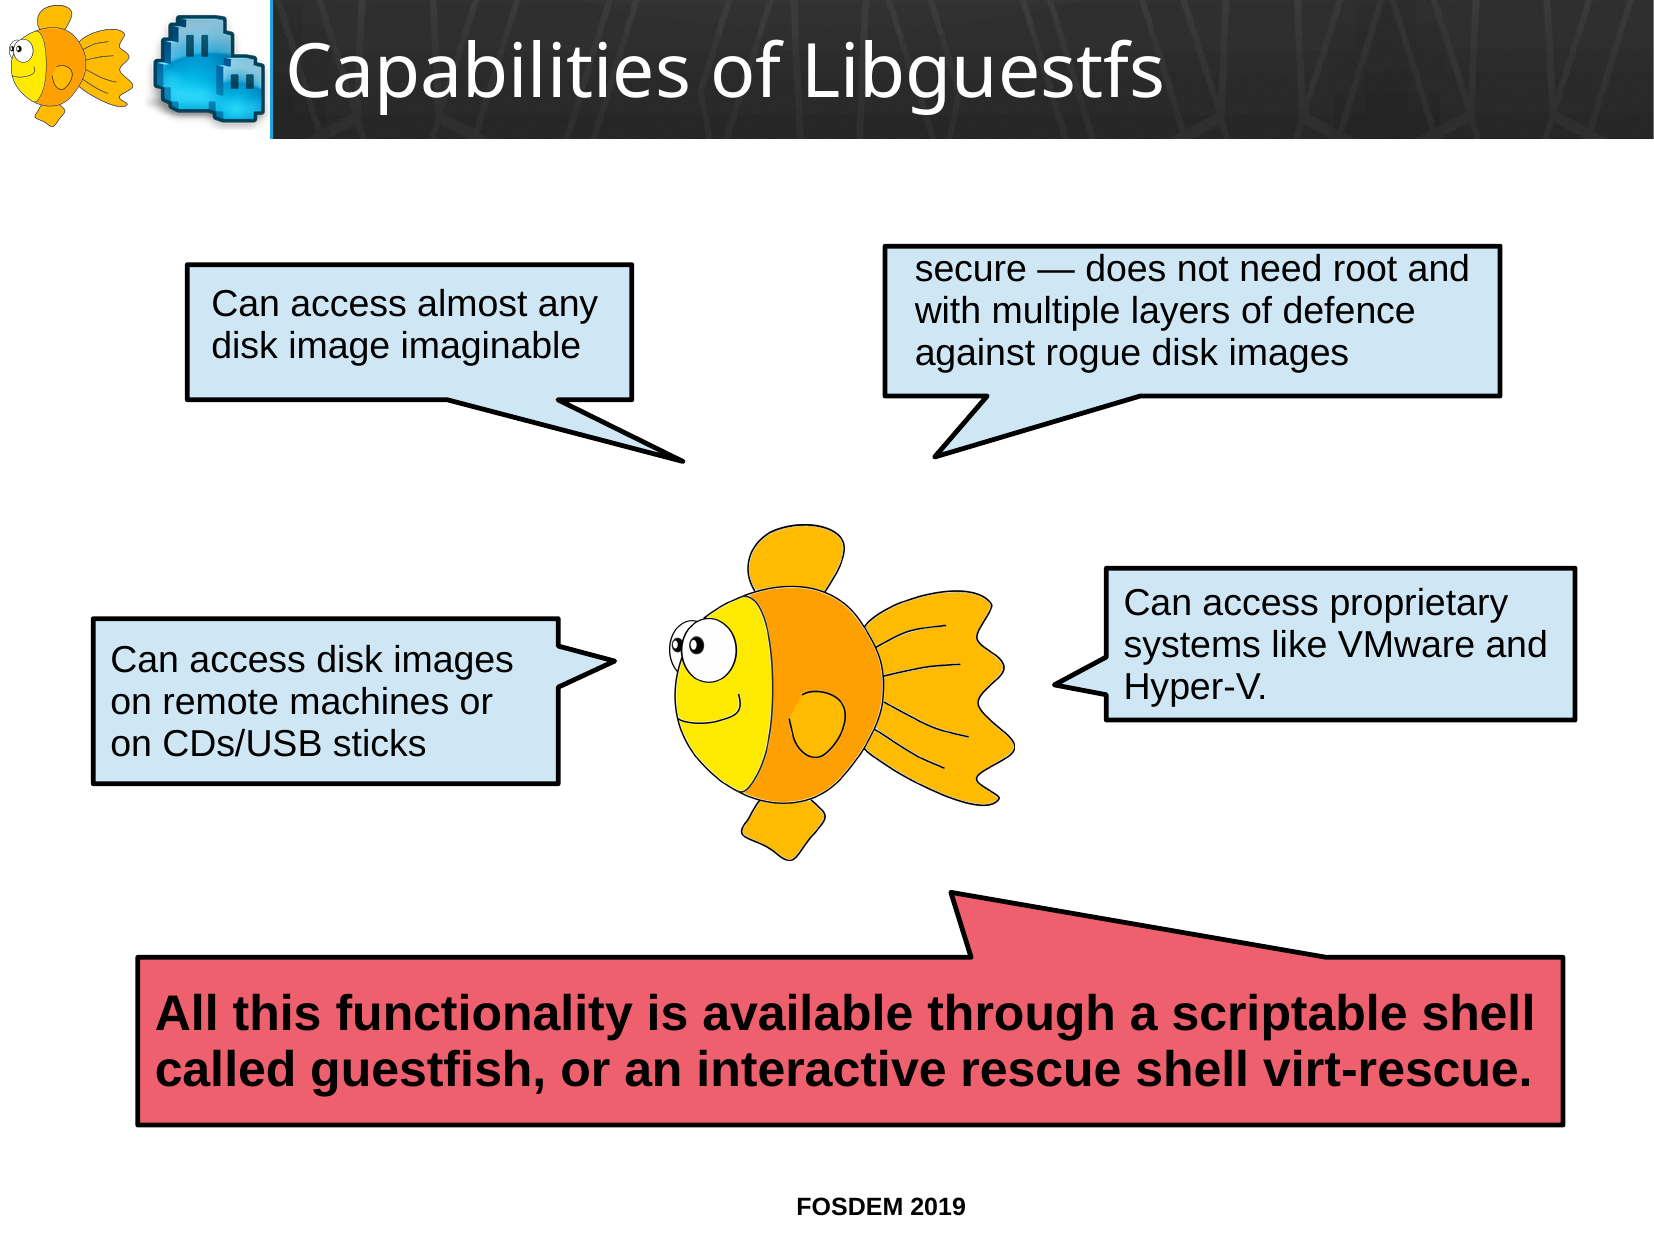

# Capabilities of Libguestfs
secure — does not need root and with multiple layers of defence against rogue disk images
Can access almost any disk image imaginable
Can access proprietary
systems like VMware and
Hyper-V.
Can access disk images
on remote machines or
on CDs/USB sticks
All this functionality is available through a scriptable shell
called guestfish, or an interactive rescue shell virt-rescue.